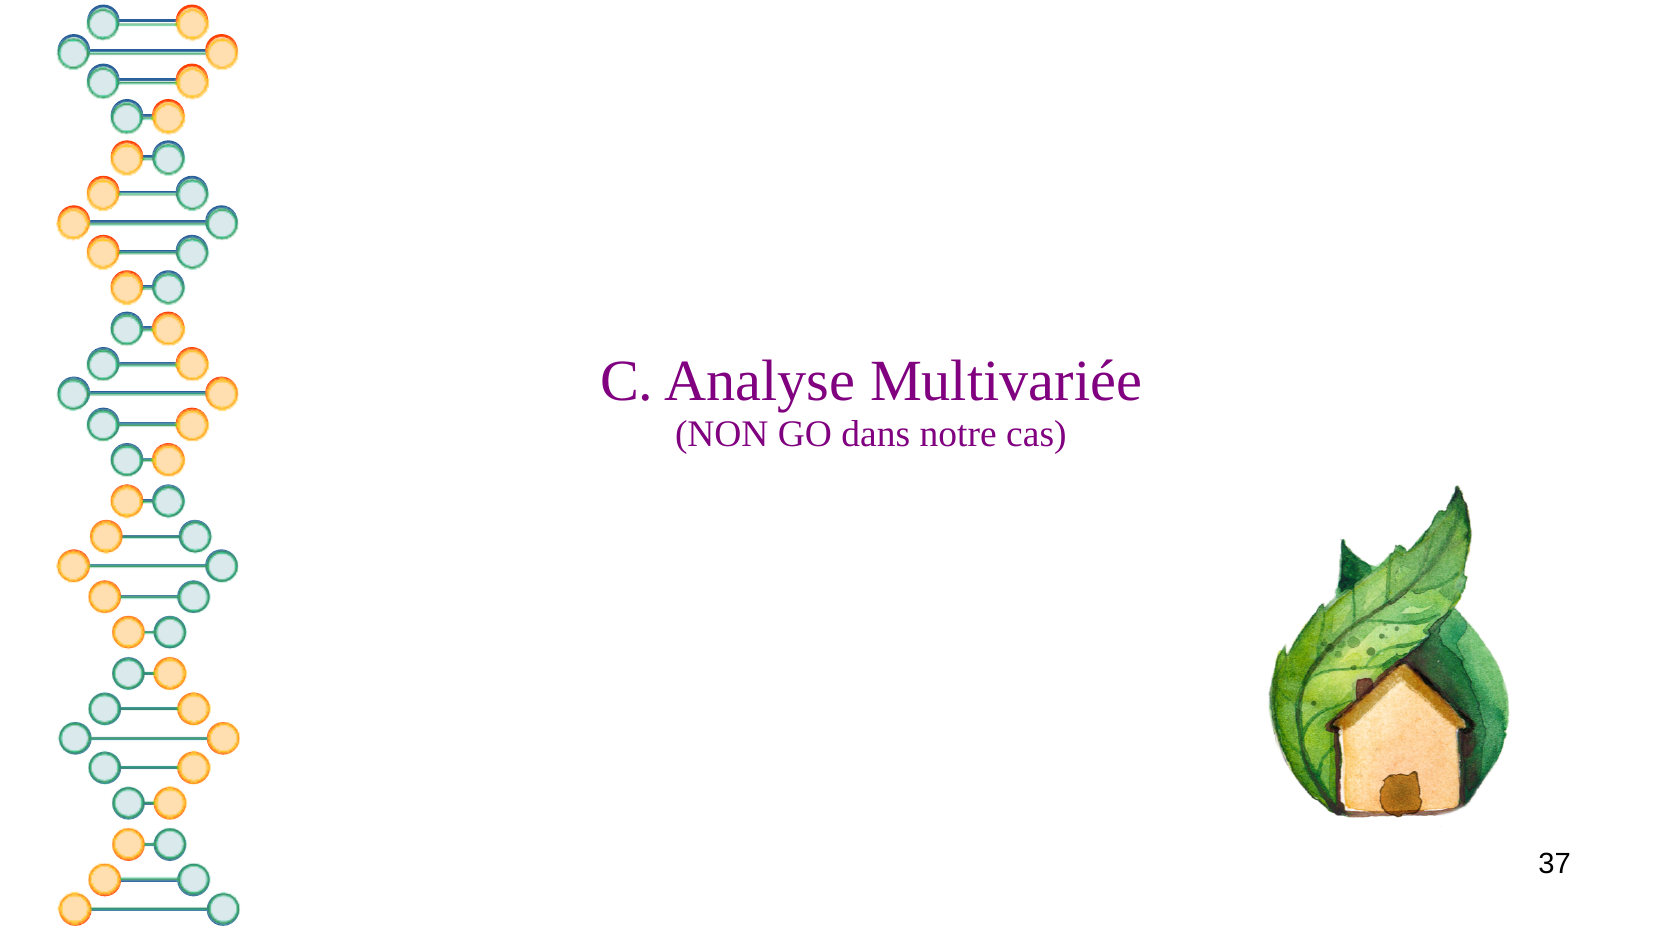

# C. Analyse Multivariée (NON GO dans notre cas)
37